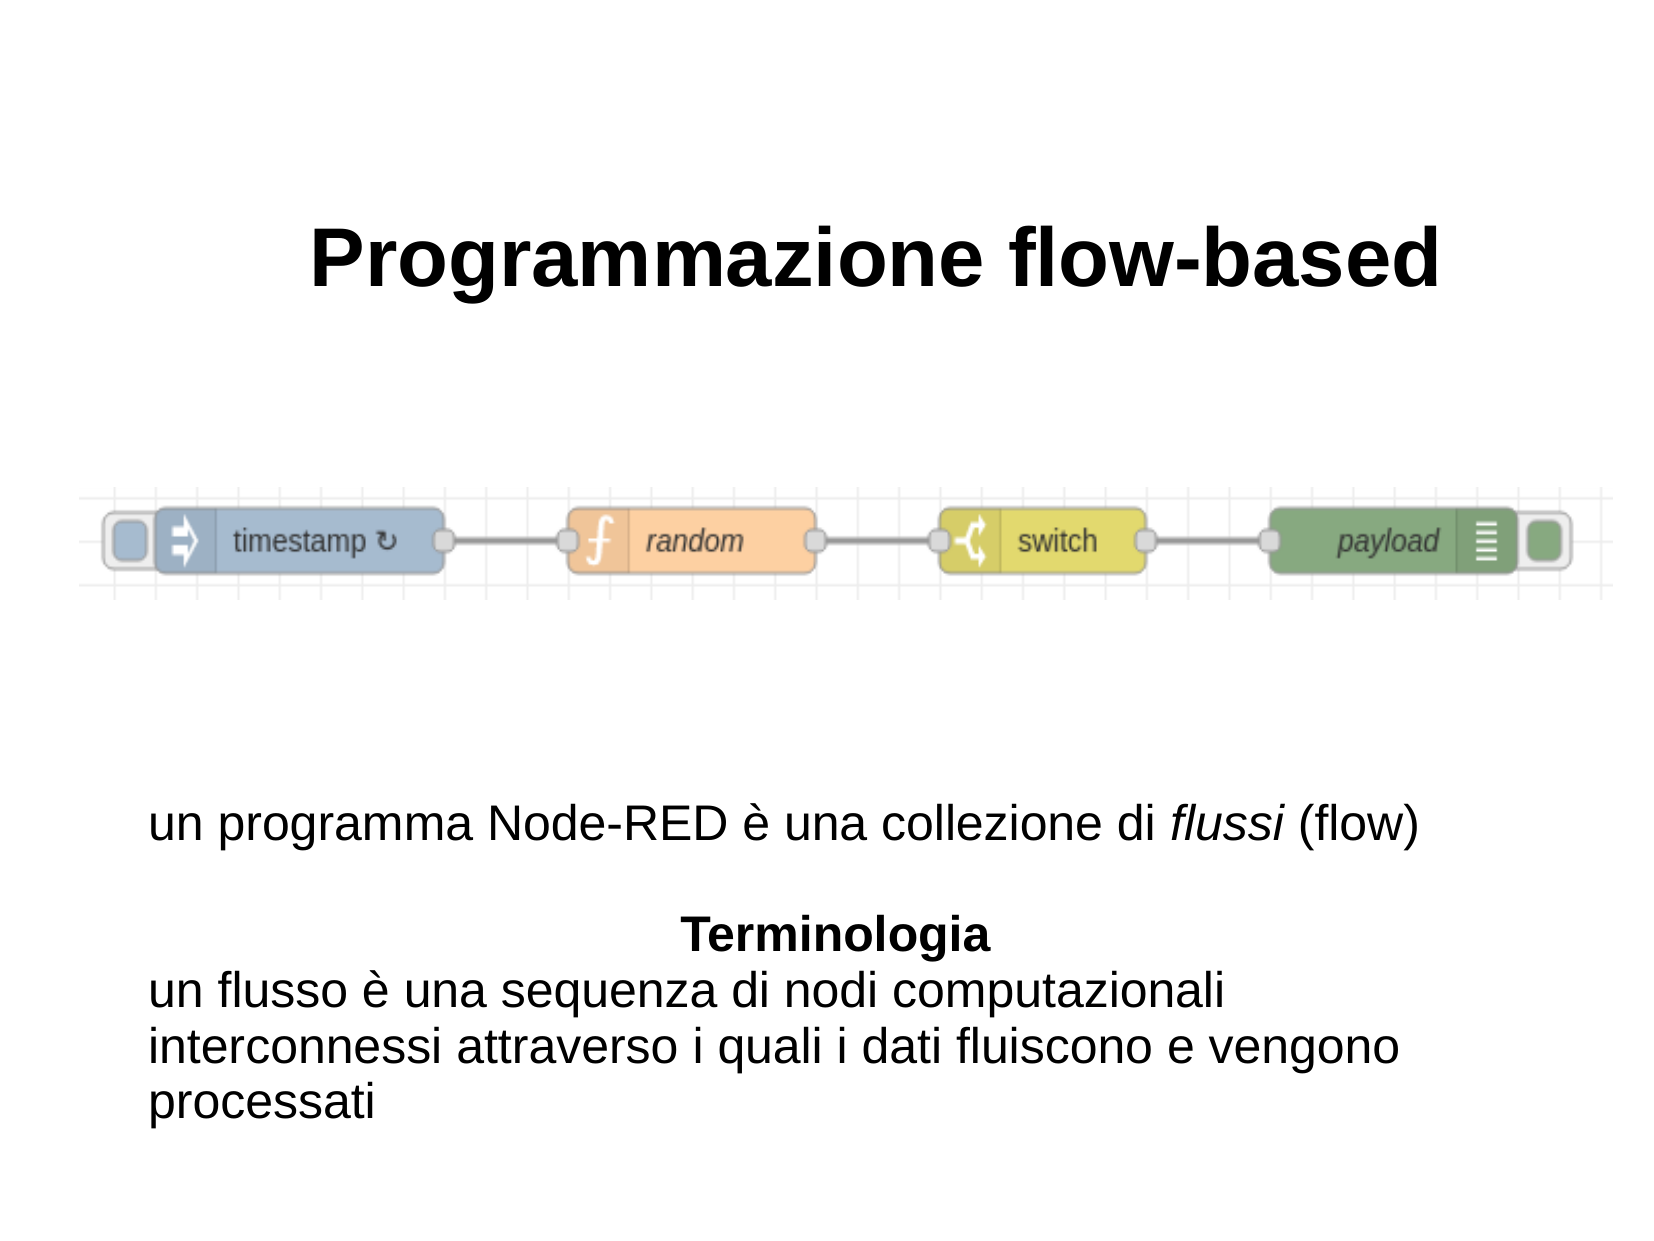

Programmazione flow-based
un programma Node-RED è una collezione di flussi (flow)
Terminologia
un flusso è una sequenza di nodi computazionali interconnessi attraverso i quali i dati fluiscono e vengono processati